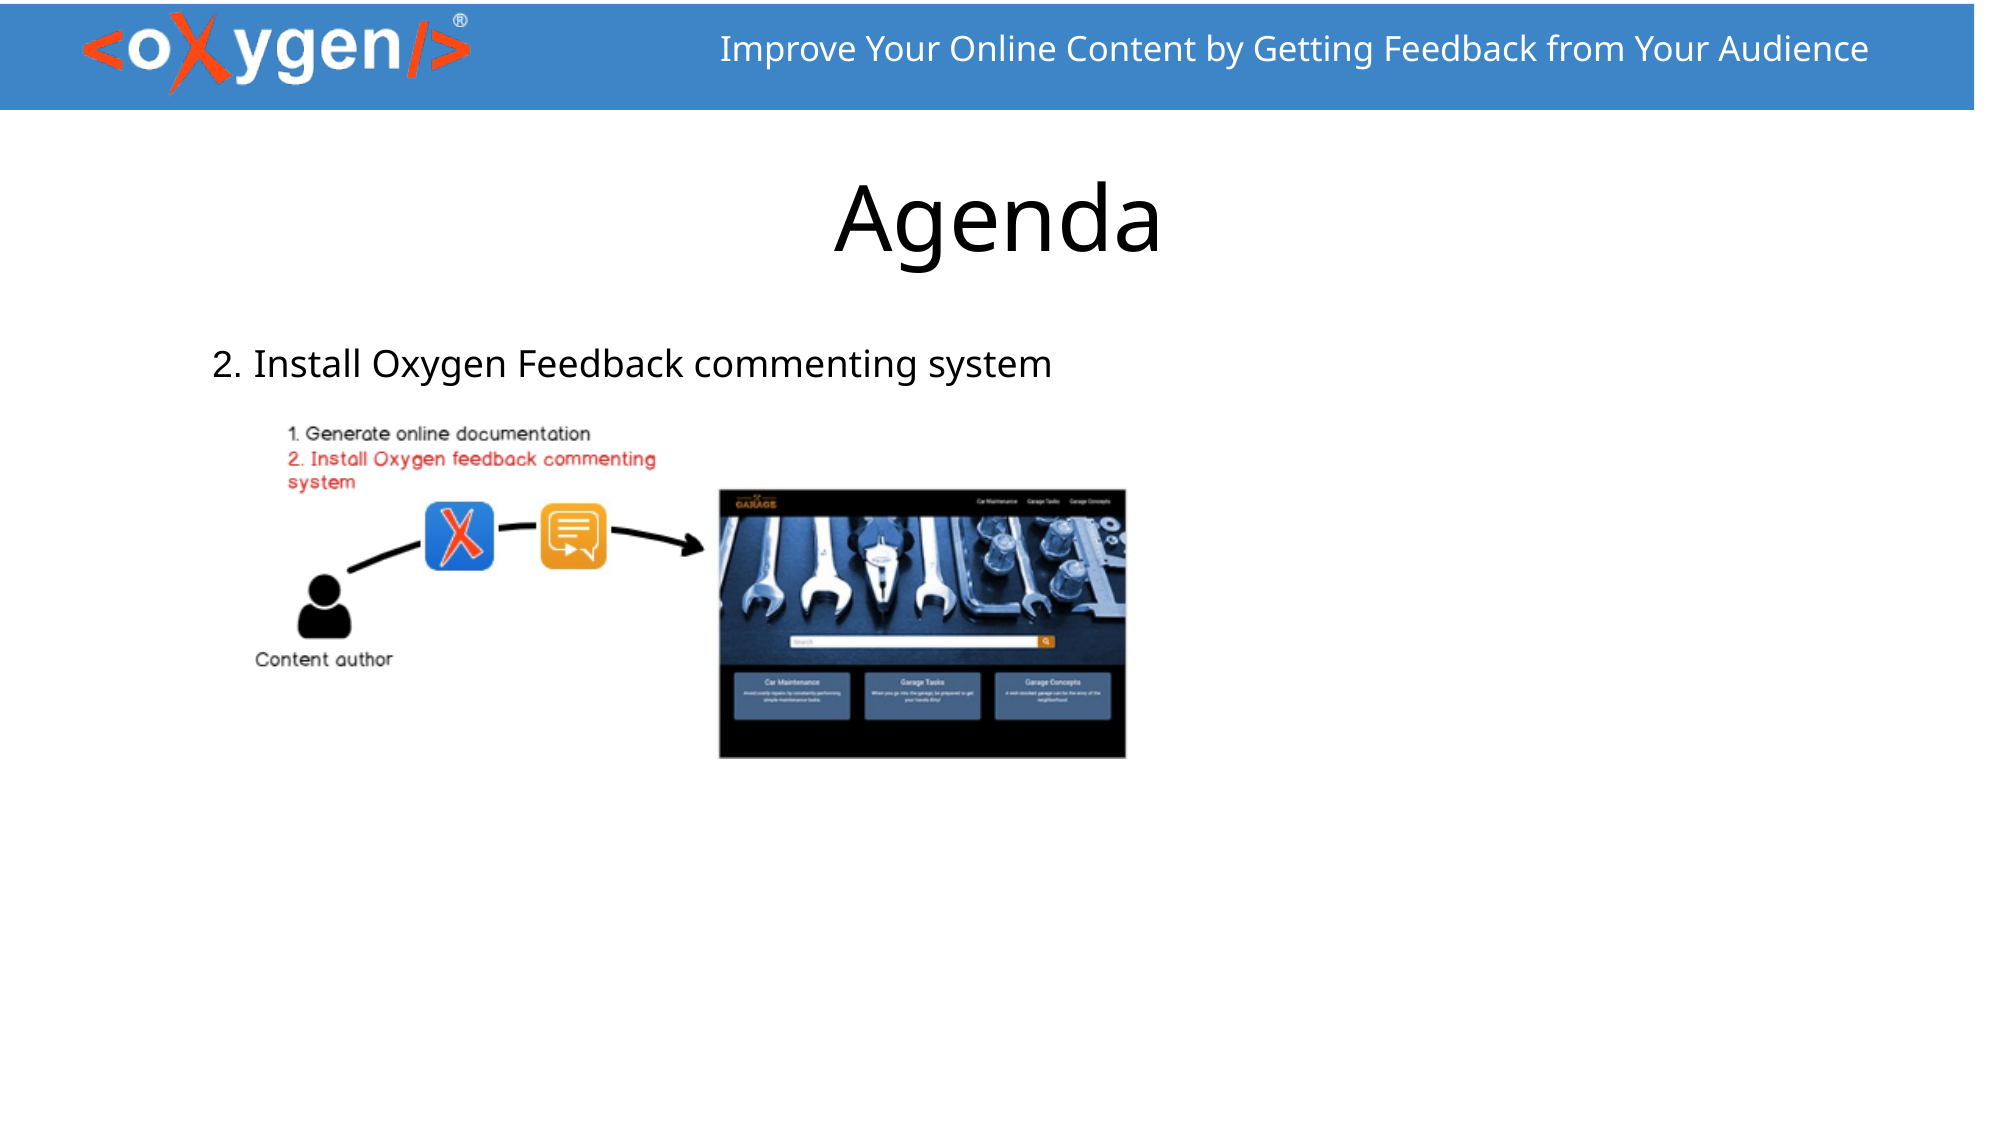

# Agenda
2. Install Oxygen Feedback commenting system